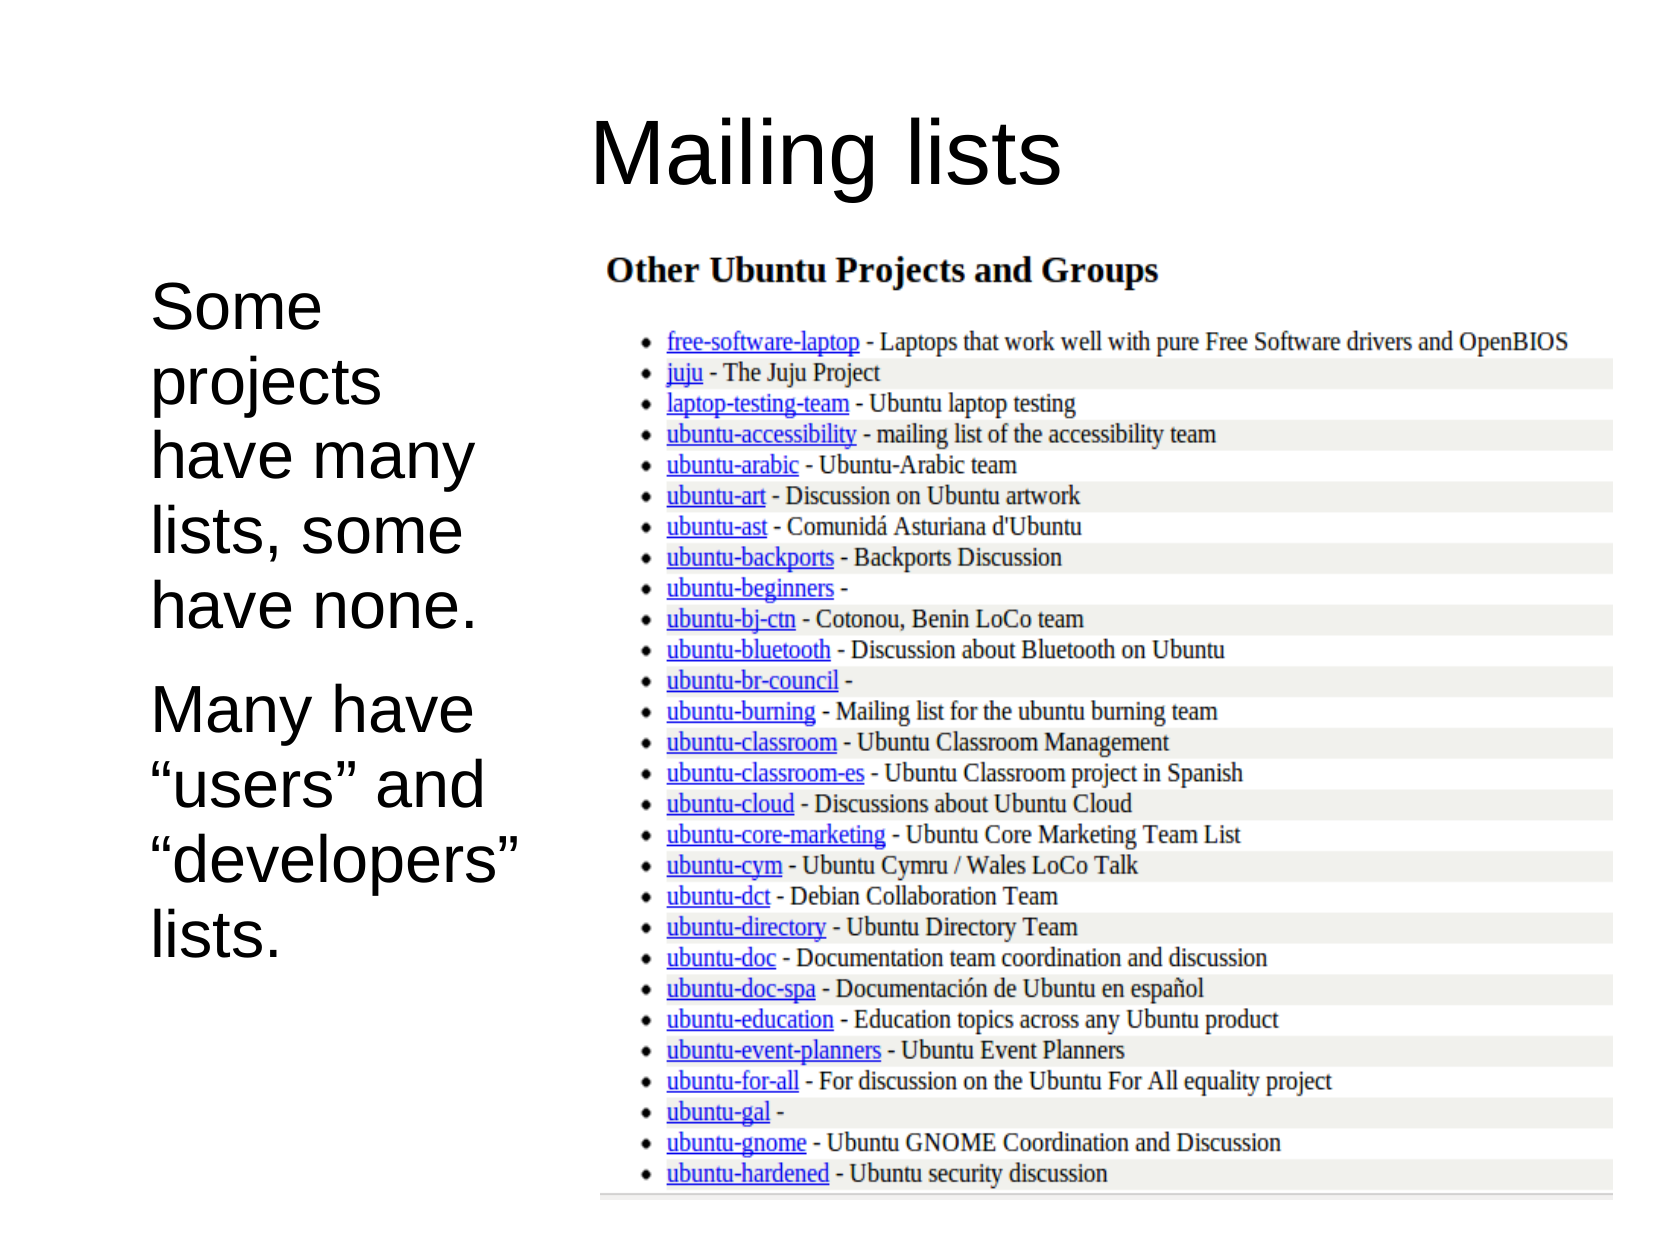

# Mailing lists
Some projects have many lists, some have none.
Many have “users” and “developers” lists.